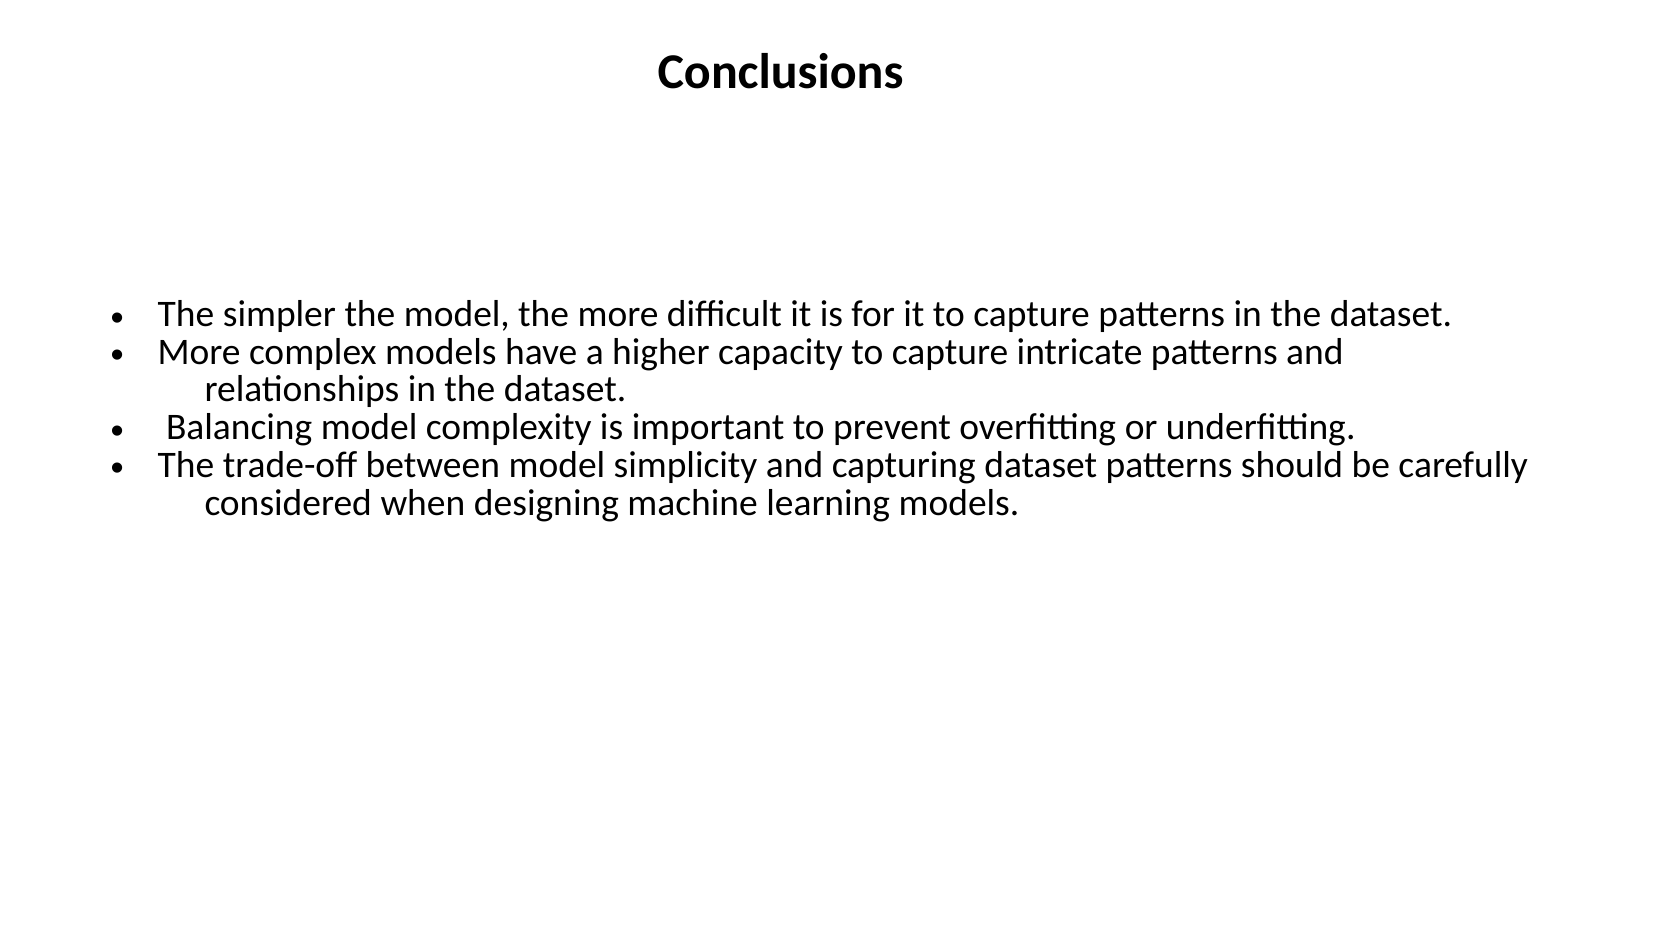

Conclusions
The simpler the model, the more difficult it is for it to capture patterns in the dataset.
More complex models have a higher capacity to capture intricate patterns and relationships in the dataset.
 Balancing model complexity is important to prevent overfitting or underfitting.
The trade-off between model simplicity and capturing dataset patterns should be carefully considered when designing machine learning models.